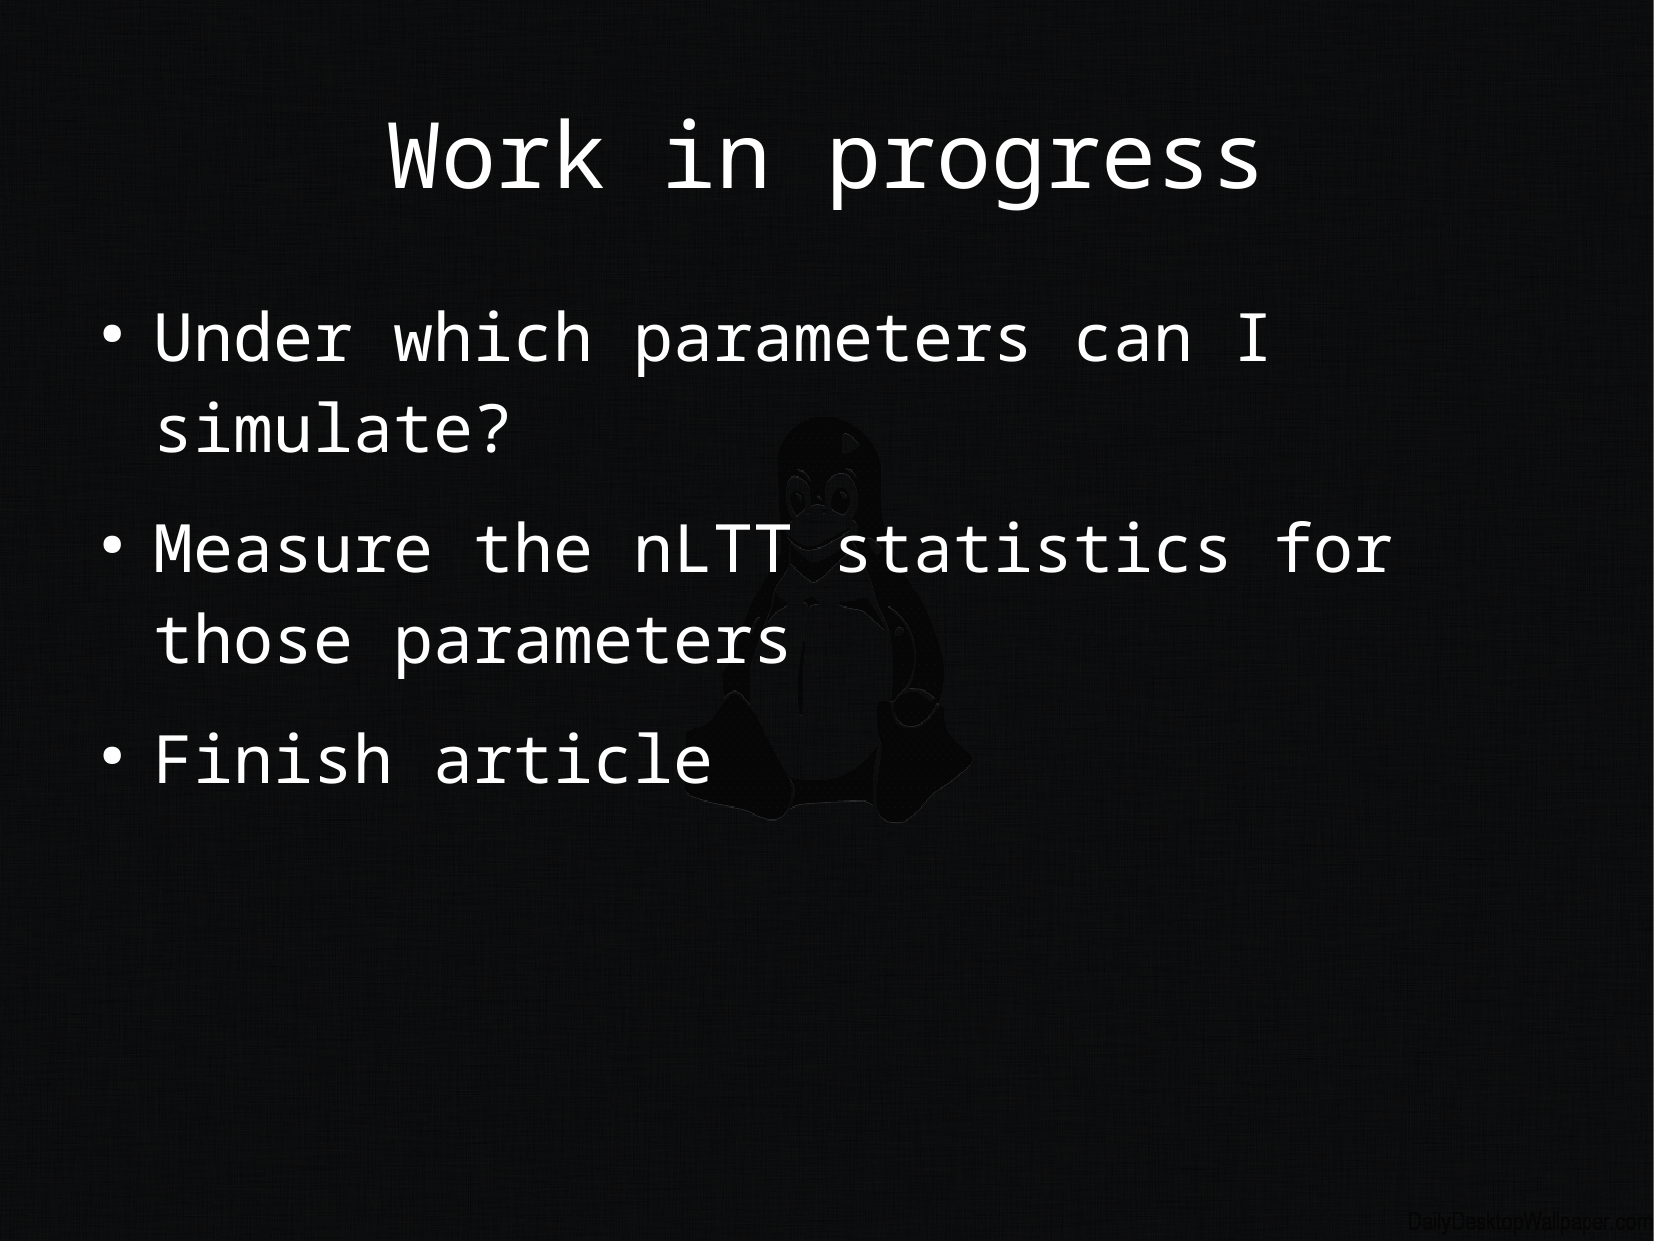

# Work in progress
Under which parameters can I simulate?
Measure the nLTT statistics for those parameters
Finish article